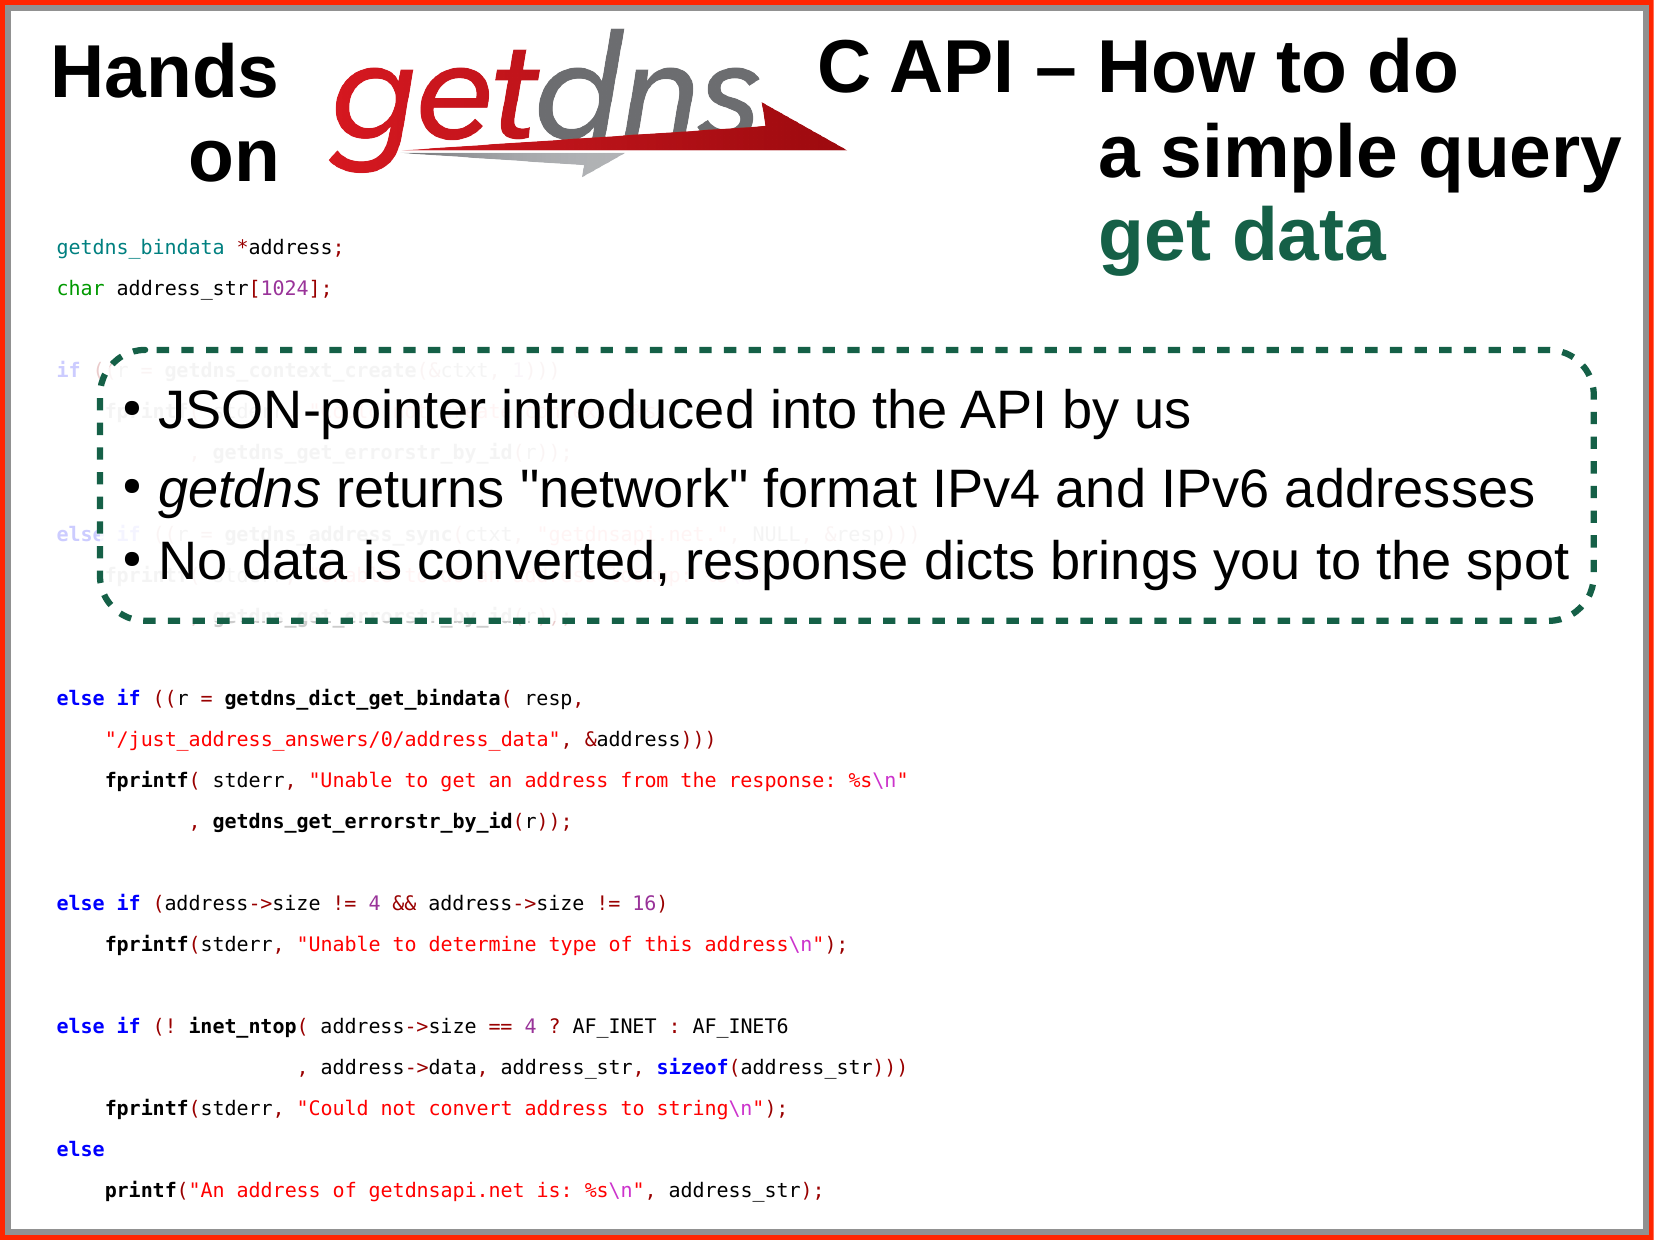

Hands on
C API – How to do
	 a simple query
get data
# getdns_bindata *address;
 char address_str[1024];
 if ((r = getdns_context_create(&ctxt, 1)))
 fprintf( stderr, "Could not create context: %s\n"
 , getdns_get_errorstr_by_id(r));
 else if ((r = getdns_address_sync(ctxt, "getdnsapi.net.", NULL, &resp)))
 fprintf( stderr, "Unable to do an address lookup: %s\n"
 , getdns_get_errorstr_by_id(r));
 else if ((r = getdns_dict_get_bindata( resp,
 "/just_address_answers/0/address_data", &address)))
 fprintf( stderr, "Unable to get an address from the response: %s\n"
 , getdns_get_errorstr_by_id(r));
 else if (address->size != 4 && address->size != 16)
 fprintf(stderr, "Unable to determine type of this address\n");
 else if (! inet_ntop( address->size == 4 ? AF_INET : AF_INET6
 , address->data, address_str, sizeof(address_str)))
 fprintf(stderr, "Could not convert address to string\n");
 else
 printf("An address of getdnsapi.net is: %s\n", address_str);
JSON-pointer introduced into the API by us
getdns returns "network" format IPv4 and IPv6 addresses
No data is converted, response dicts brings you to the spot